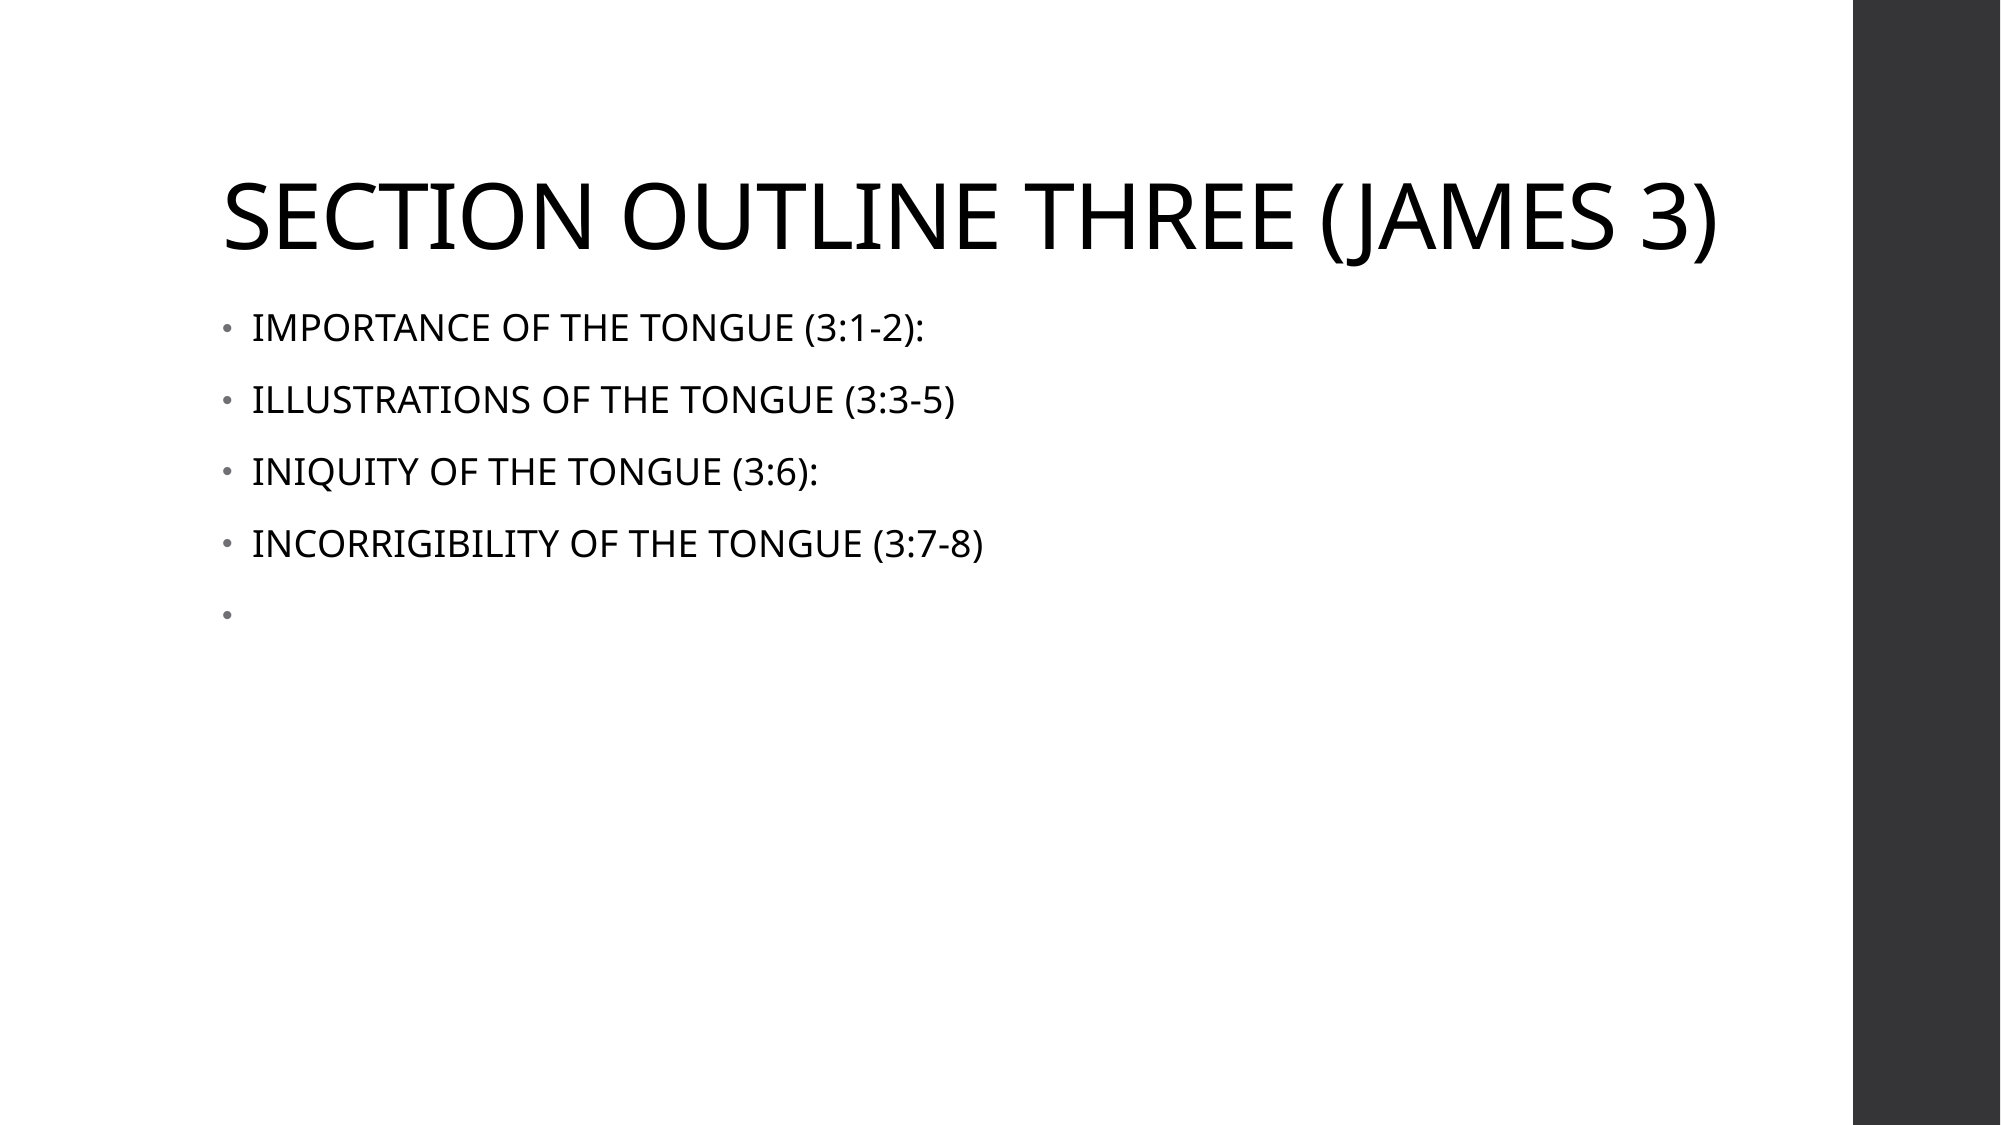

# SECTION OUTLINE THREE (JAMES 3)
IMPORTANCE OF THE TONGUE (3:1-2):
ILLUSTRATIONS OF THE TONGUE (3:3-5)
INIQUITY OF THE TONGUE (3:6):
INCORRIGIBILITY OF THE TONGUE (3:7-8)